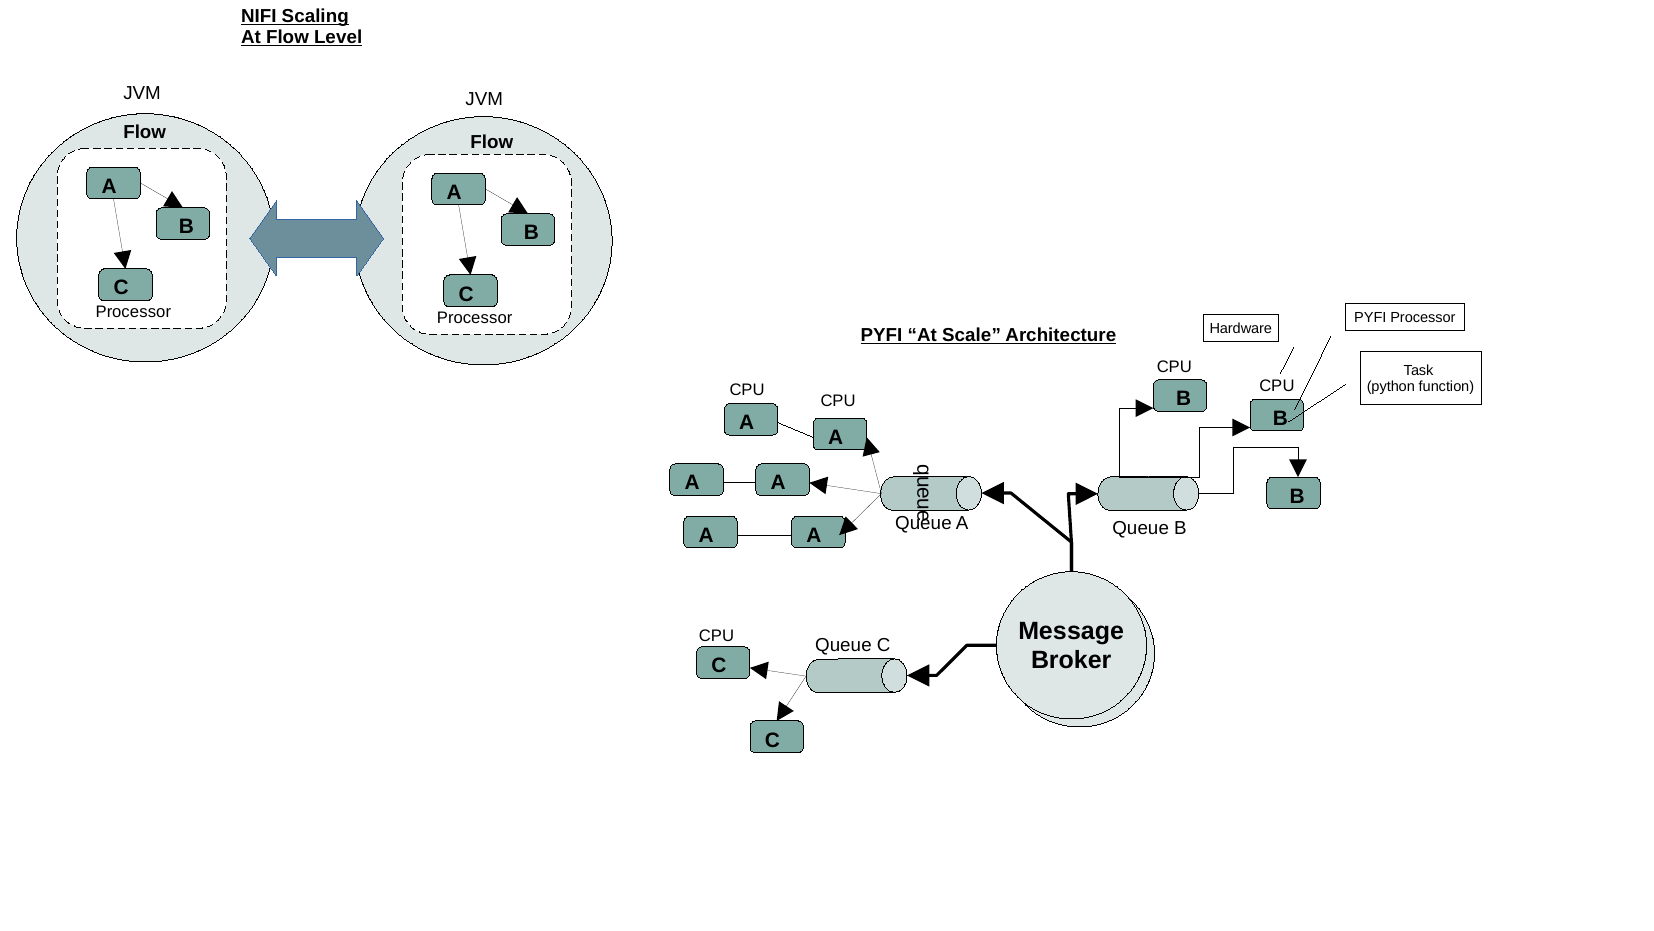

NIFI Scaling
At Flow Level
JVM
JVM
Flow
Flow
A
A
B
B
C
C
Processor
Processor
PYFI Processor
Hardware
PYFI “At Scale” Architecture
CPU
Task
(python function)
CPU
CPU
B
B
CPU
B
A
A
queue
A
A
B
Queue A
Queue B
A
A
Message
Broker
Message
Broker
CPU
Queue C
C
C